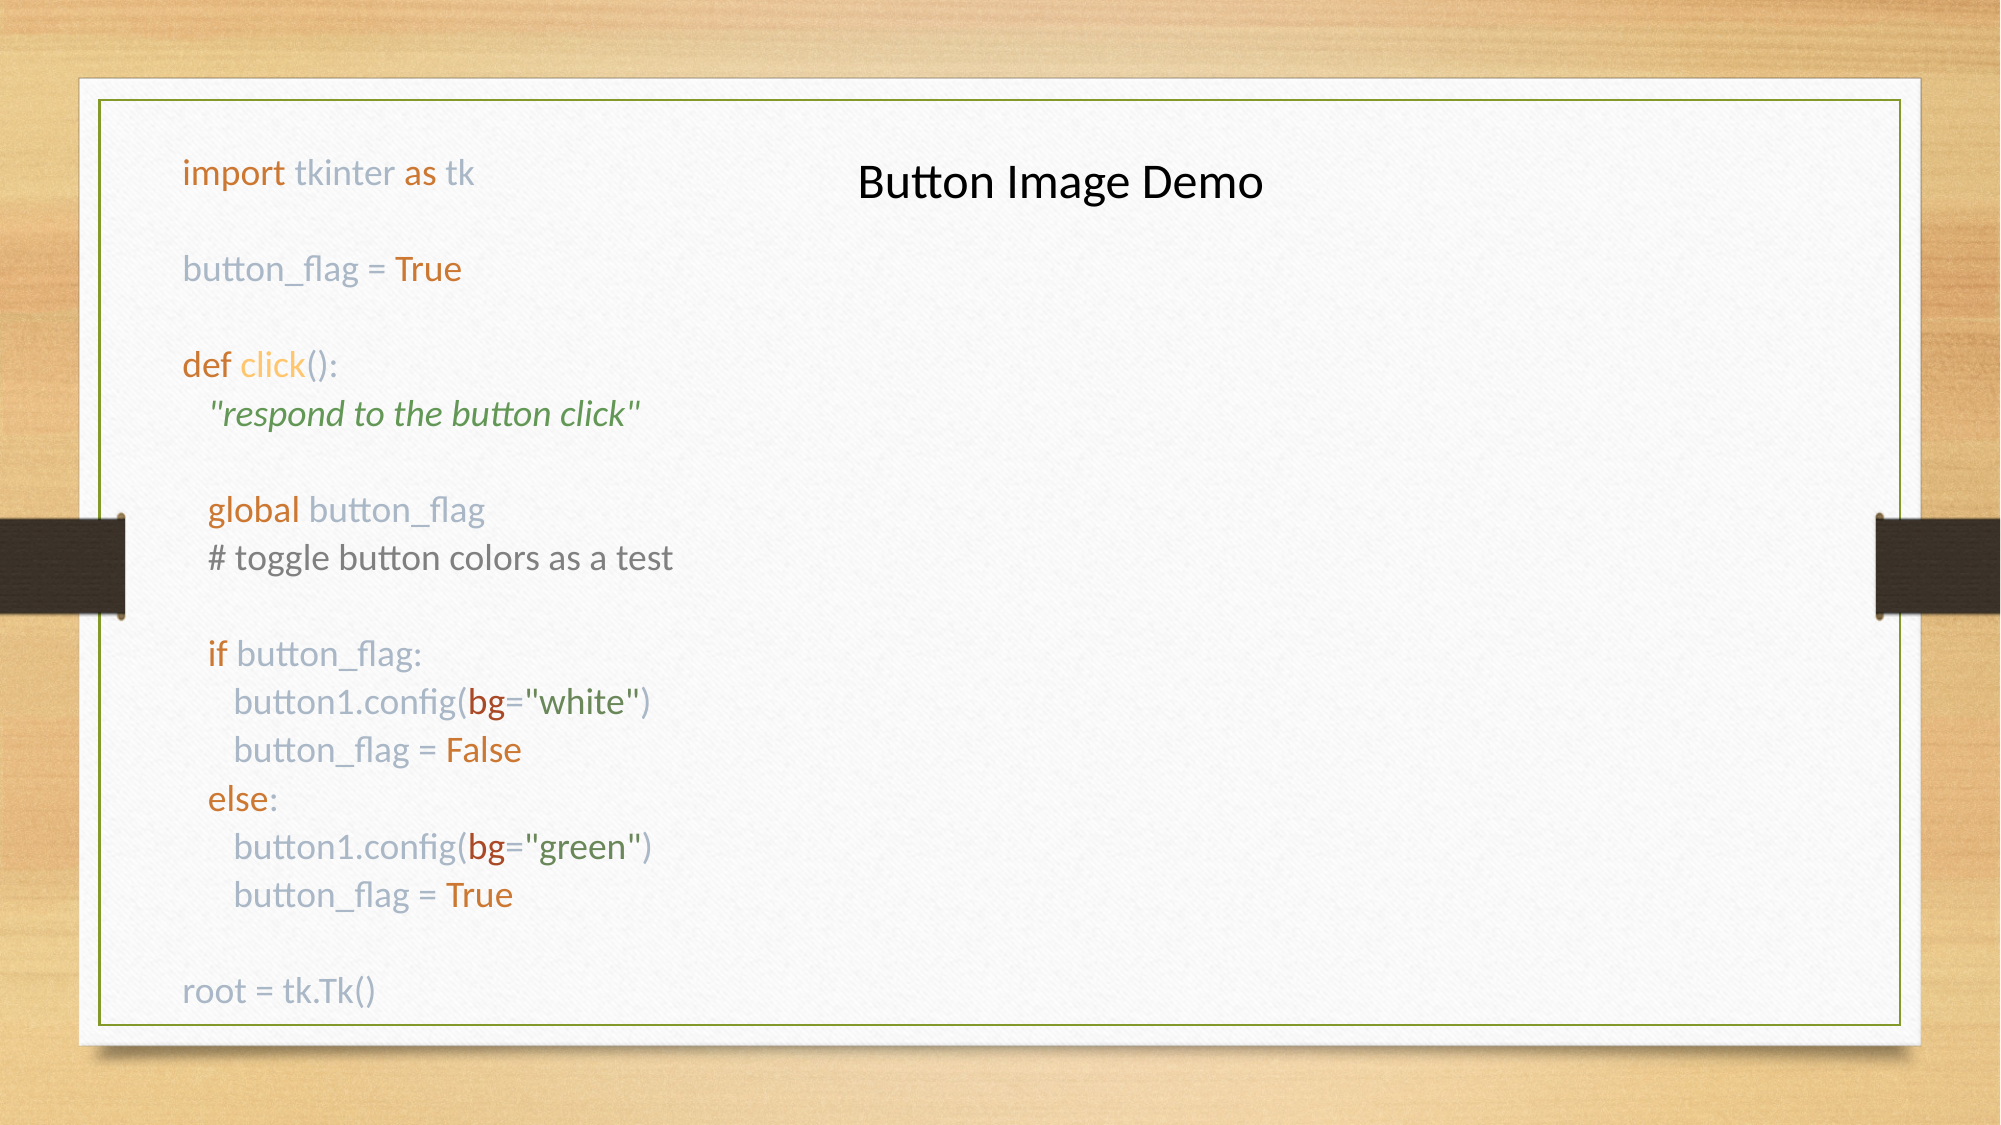

import tkinter as tk
button_flag = True
def click():
 "respond to the button click"
 global button_flag
 # toggle button colors as a test
 if button_flag:
 button1.config(bg="white")
 button_flag = False
 else:
 button1.config(bg="green")
 button_flag = True
root = tk.Tk()
Button Image Demo